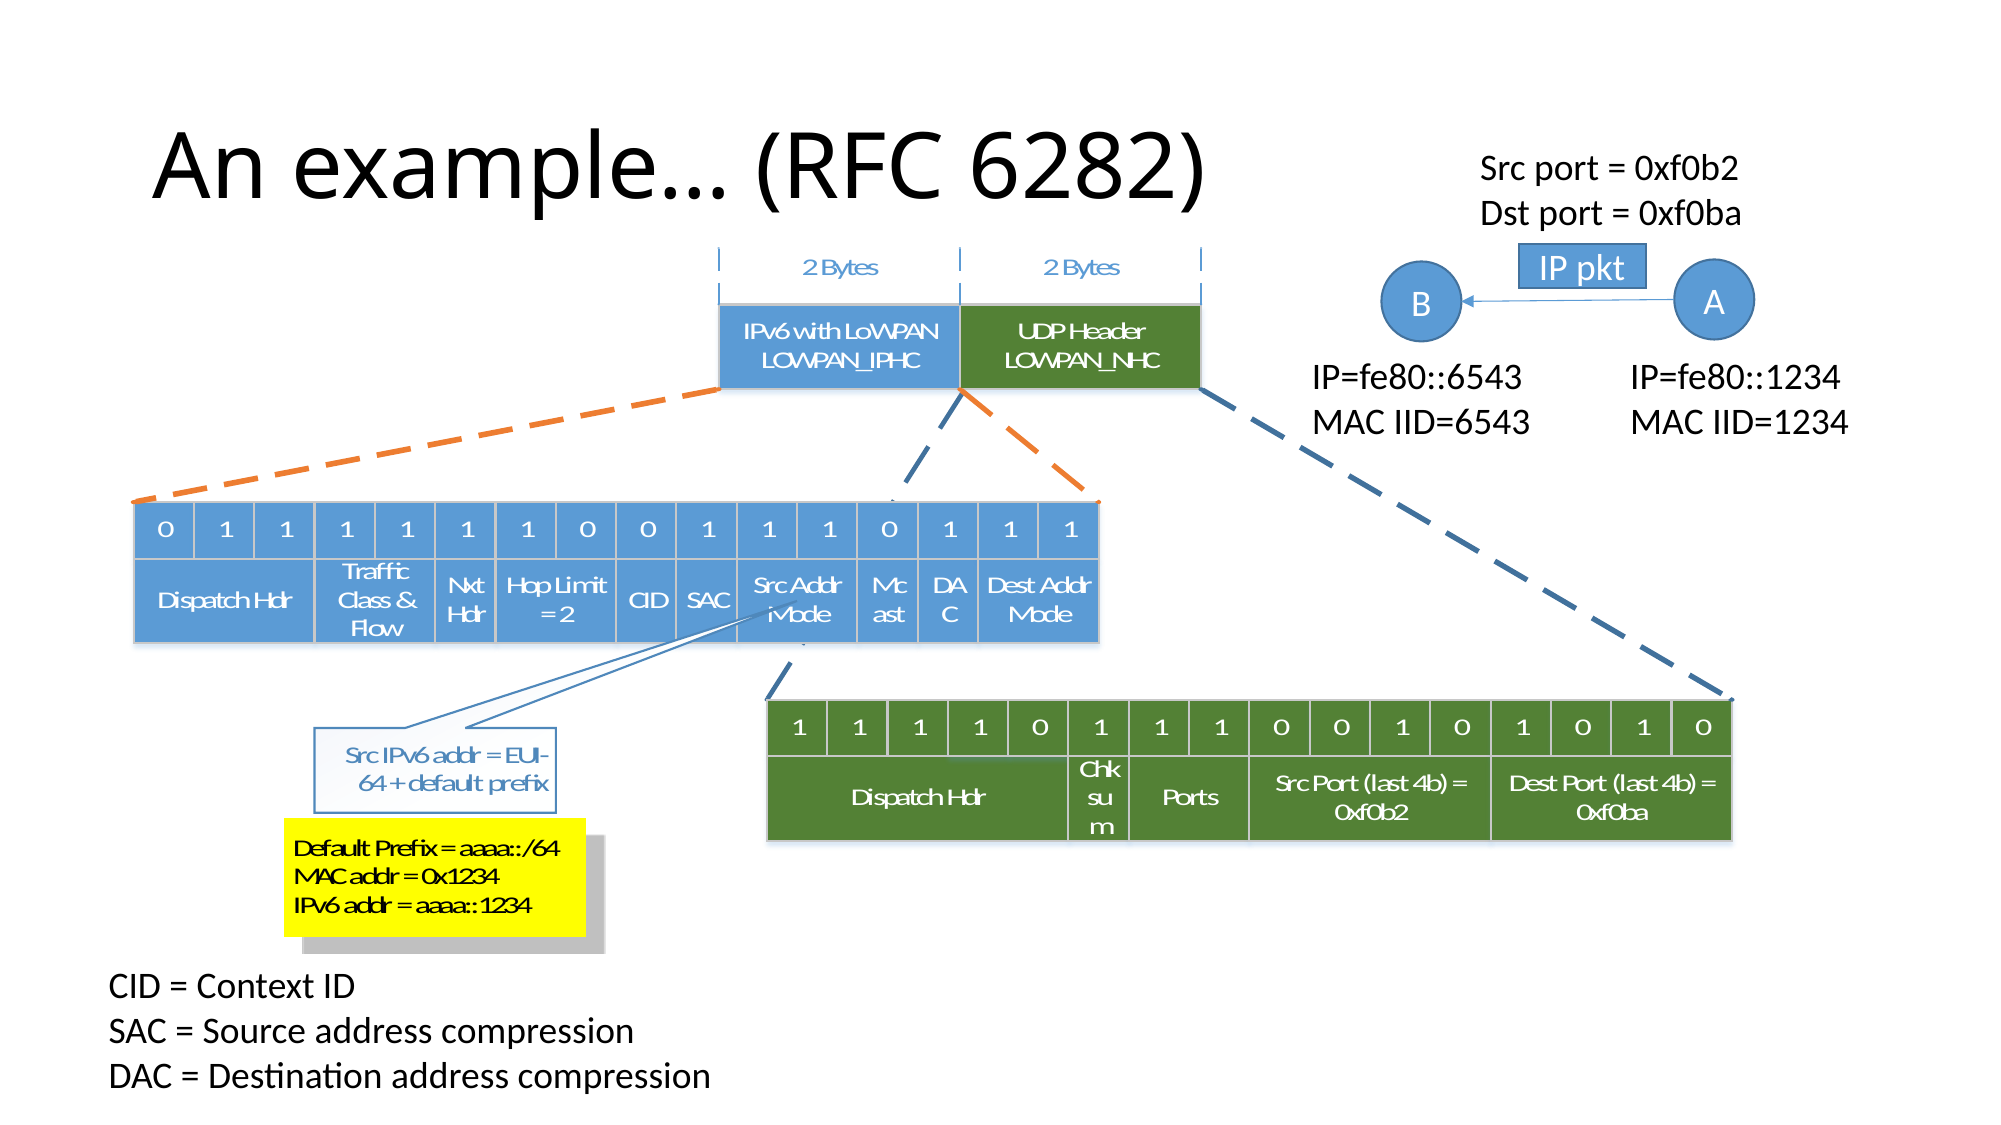

# An example… (RFC 6282)
Src port = 0xf0b2
Dst port = 0xf0ba
IP pkt
A
B
IP=fe80::6543
MAC IID=6543
IP=fe80::1234
MAC IID=1234
CID = Context ID
SAC = Source address compression
DAC = Destination address compression